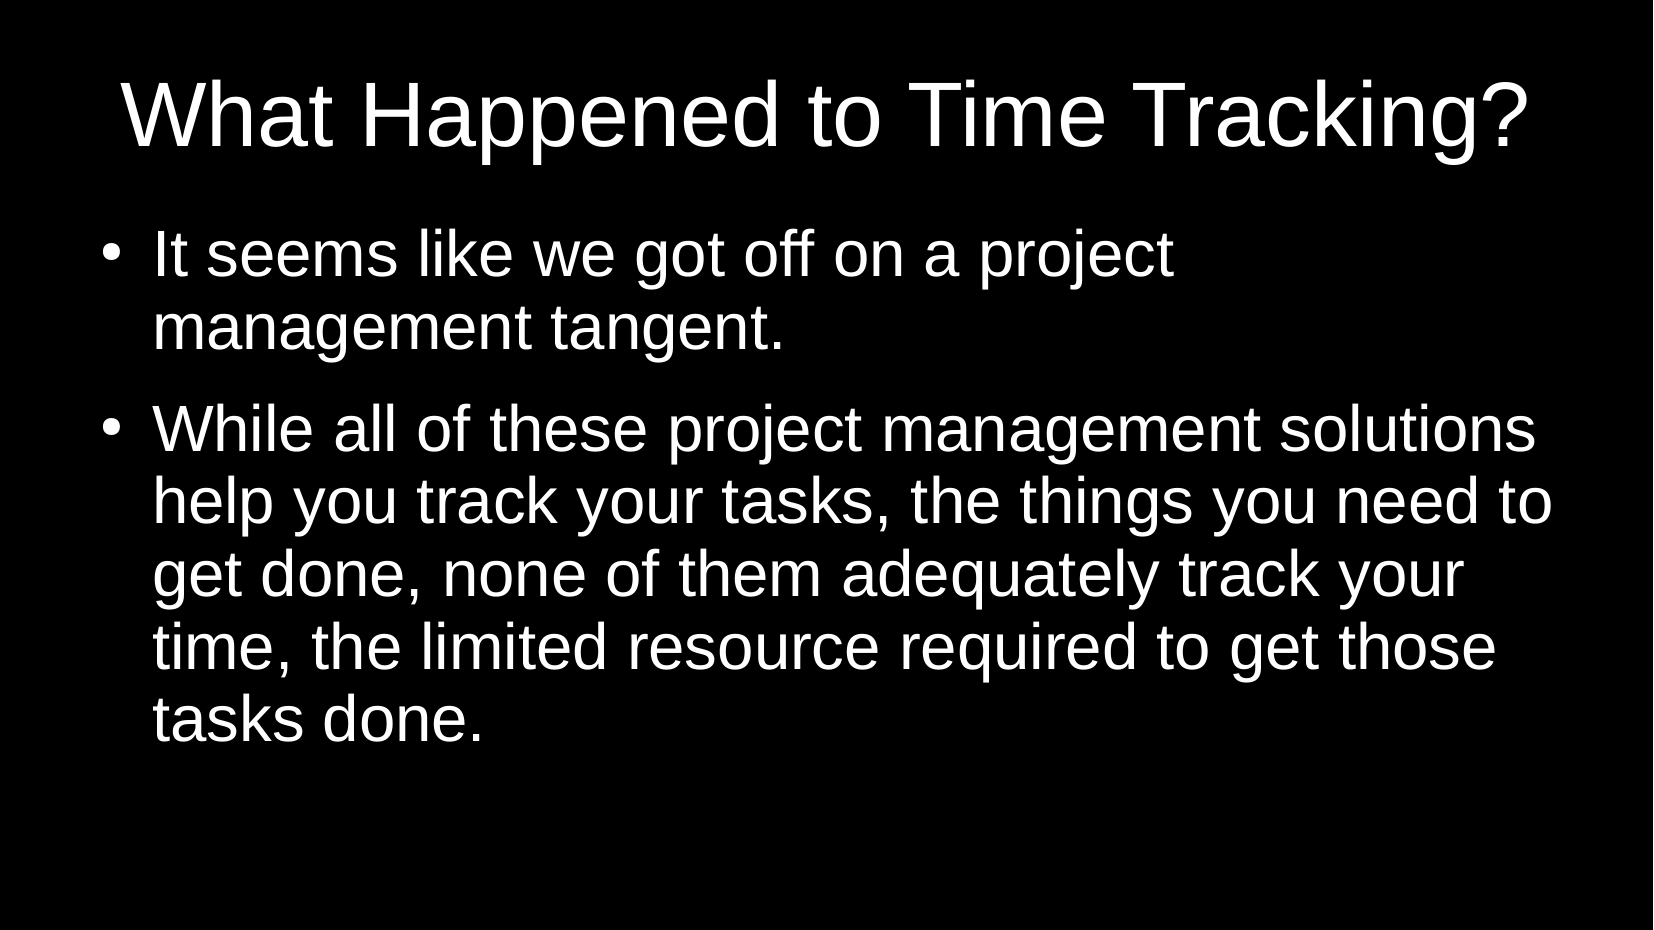

# What Happened to Time Tracking?
It seems like we got off on a project management tangent.
While all of these project management solutions help you track your tasks, the things you need to get done, none of them adequately track your time, the limited resource required to get those tasks done.